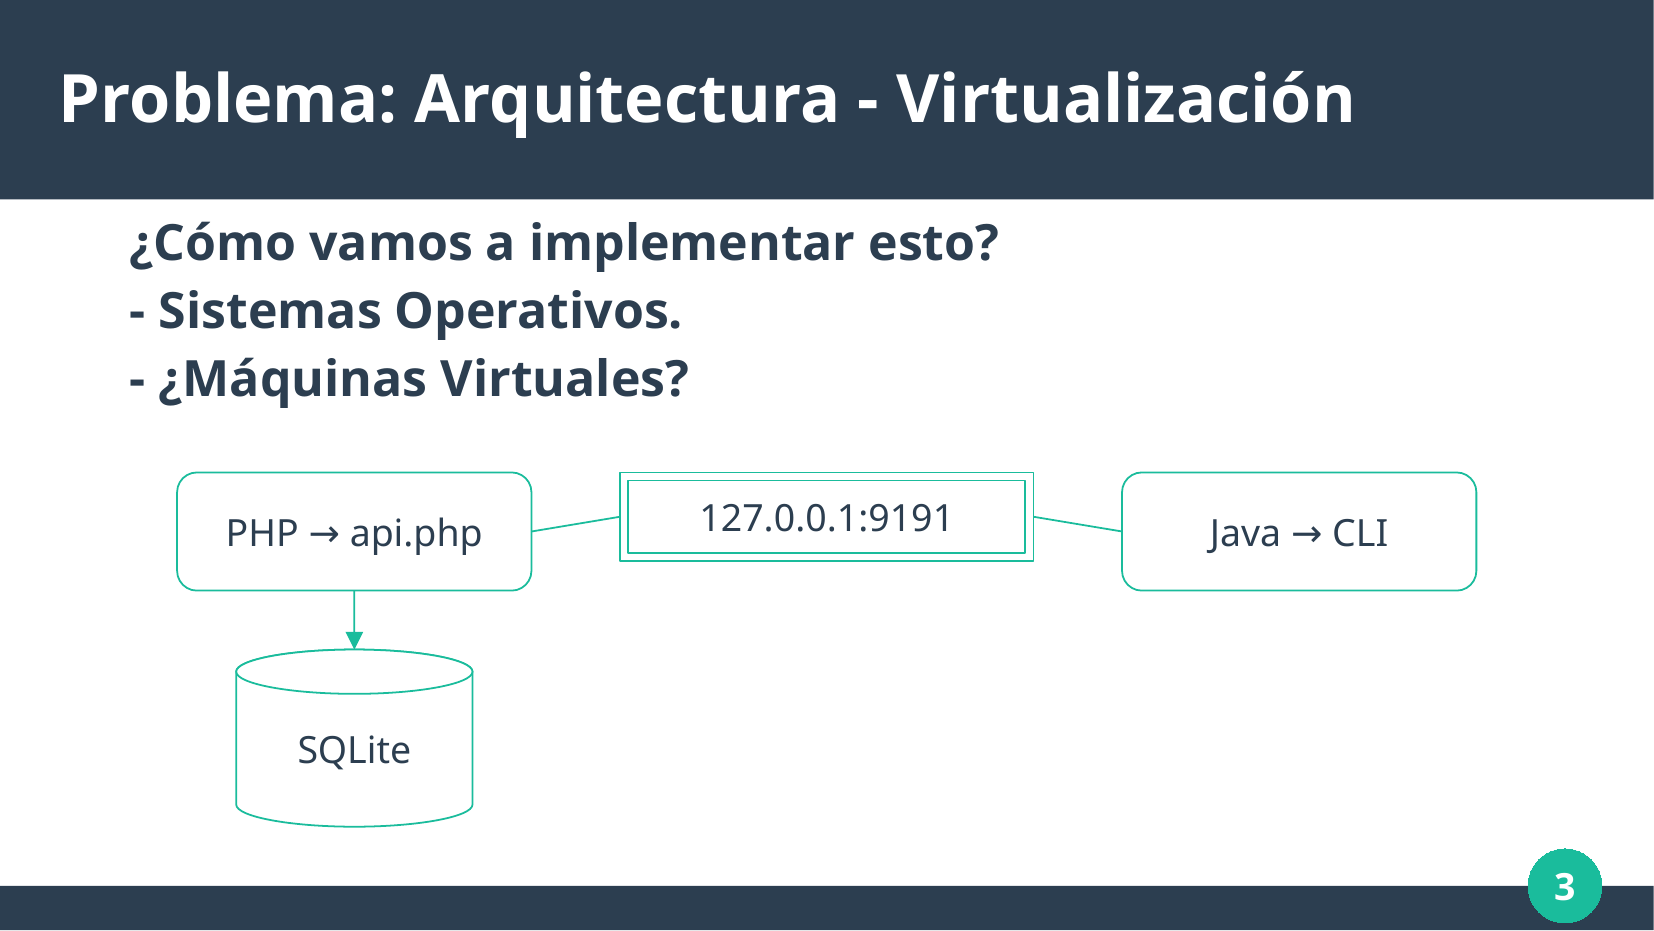

# Problema: Arquitectura - Virtualización
¿Cómo vamos a implementar esto?
- Sistemas Operativos.
- ¿Máquinas Virtuales?
PHP → api.php
127.0.0.1:9191
Java → CLI
SQLite
3